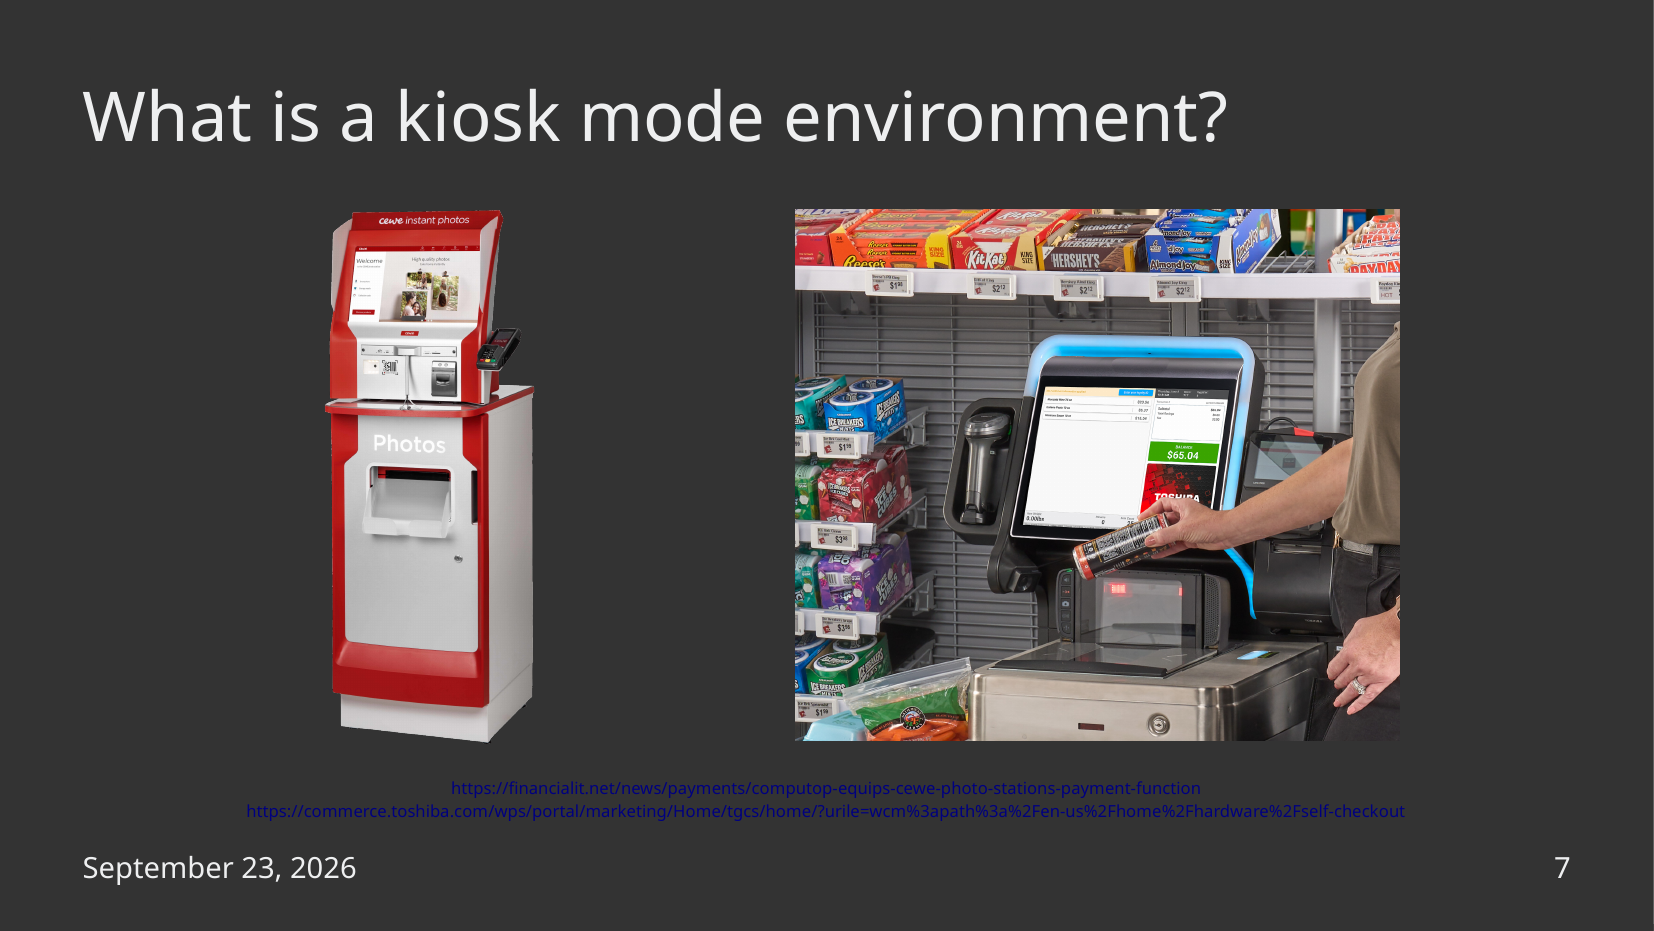

# What is a kiosk mode environment?
https://financialit.net/news/payments/computop-equips-cewe-photo-stations-payment-function
https://commerce.toshiba.com/wps/portal/marketing/Home/tgcs/home/?urile=wcm%3apath%3a%2Fen-us%2Fhome%2Fhardware%2Fself-checkout
7